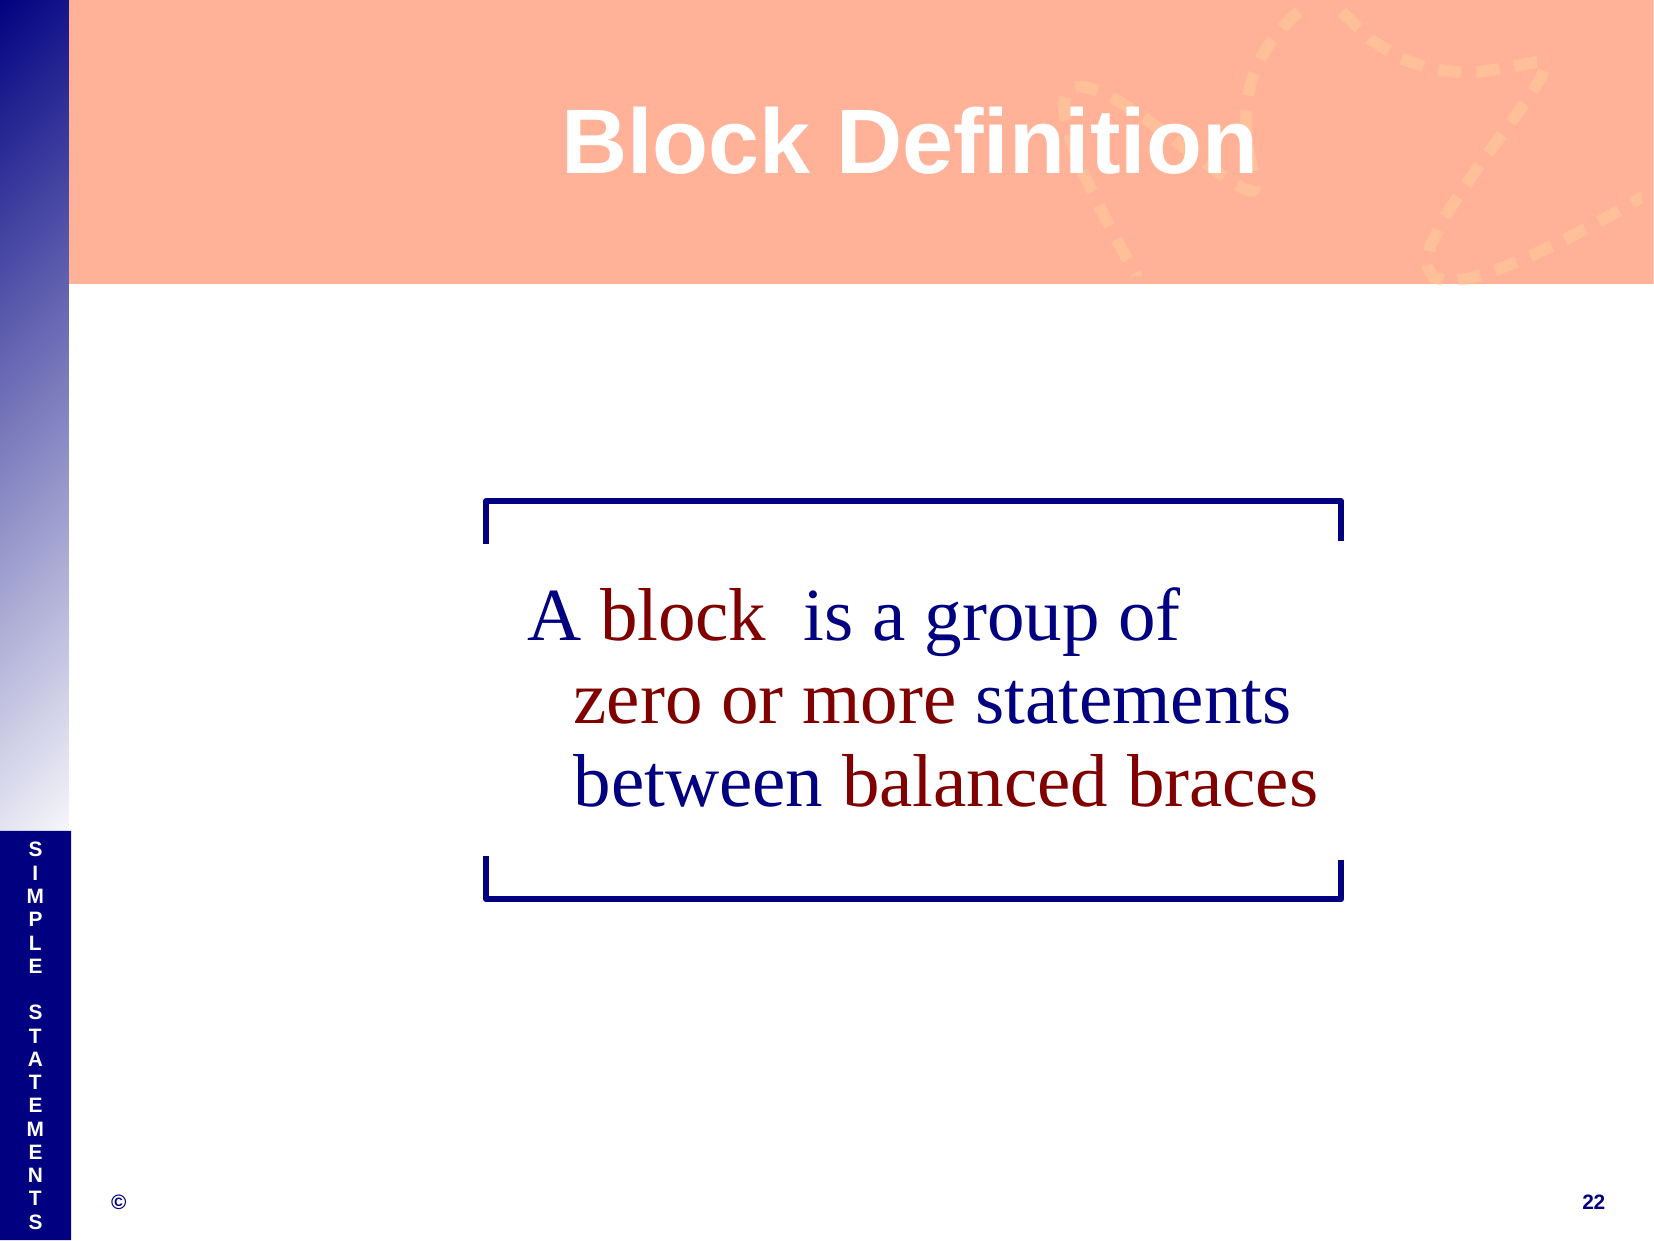

# Block Definition
A block is a group of
zero or more statements
between balanced braces
S
I
M
P
L
E
S
T
A
T
E
M
E
N
T
S